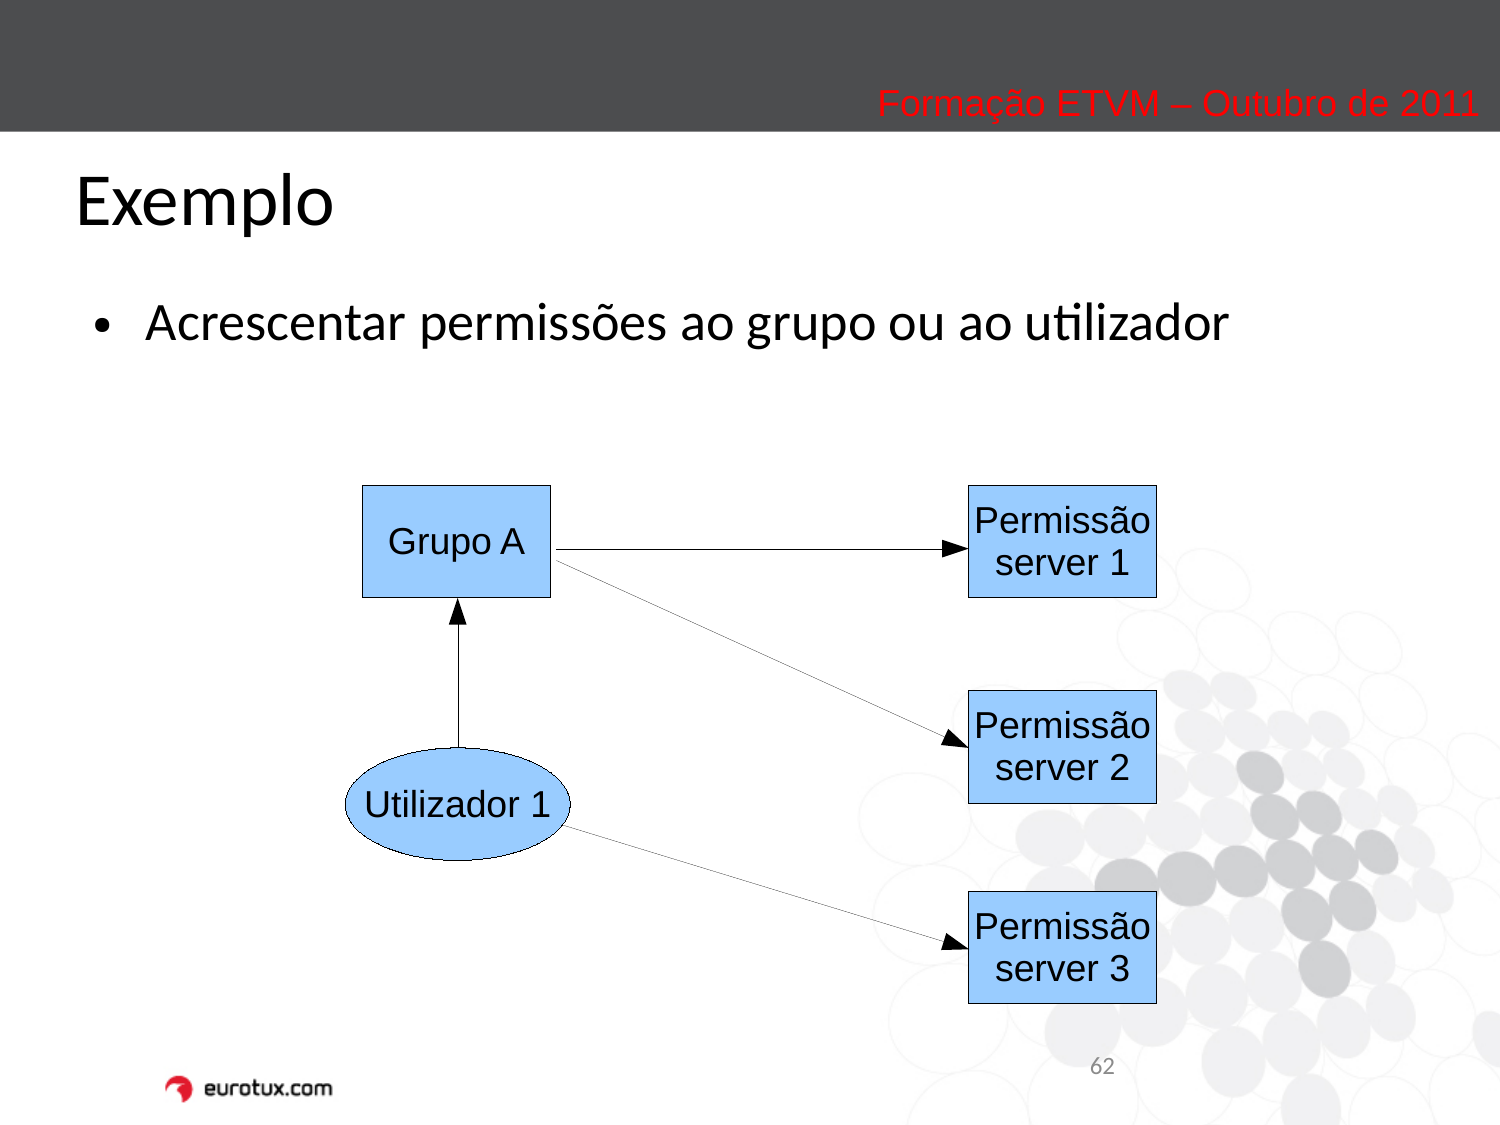

# Exemplo
Acrescentar permissões ao grupo ou ao utilizador
Grupo A
Permissão
server 1
Permissão
server 2
Utilizador 1
Permissão
server 3
62